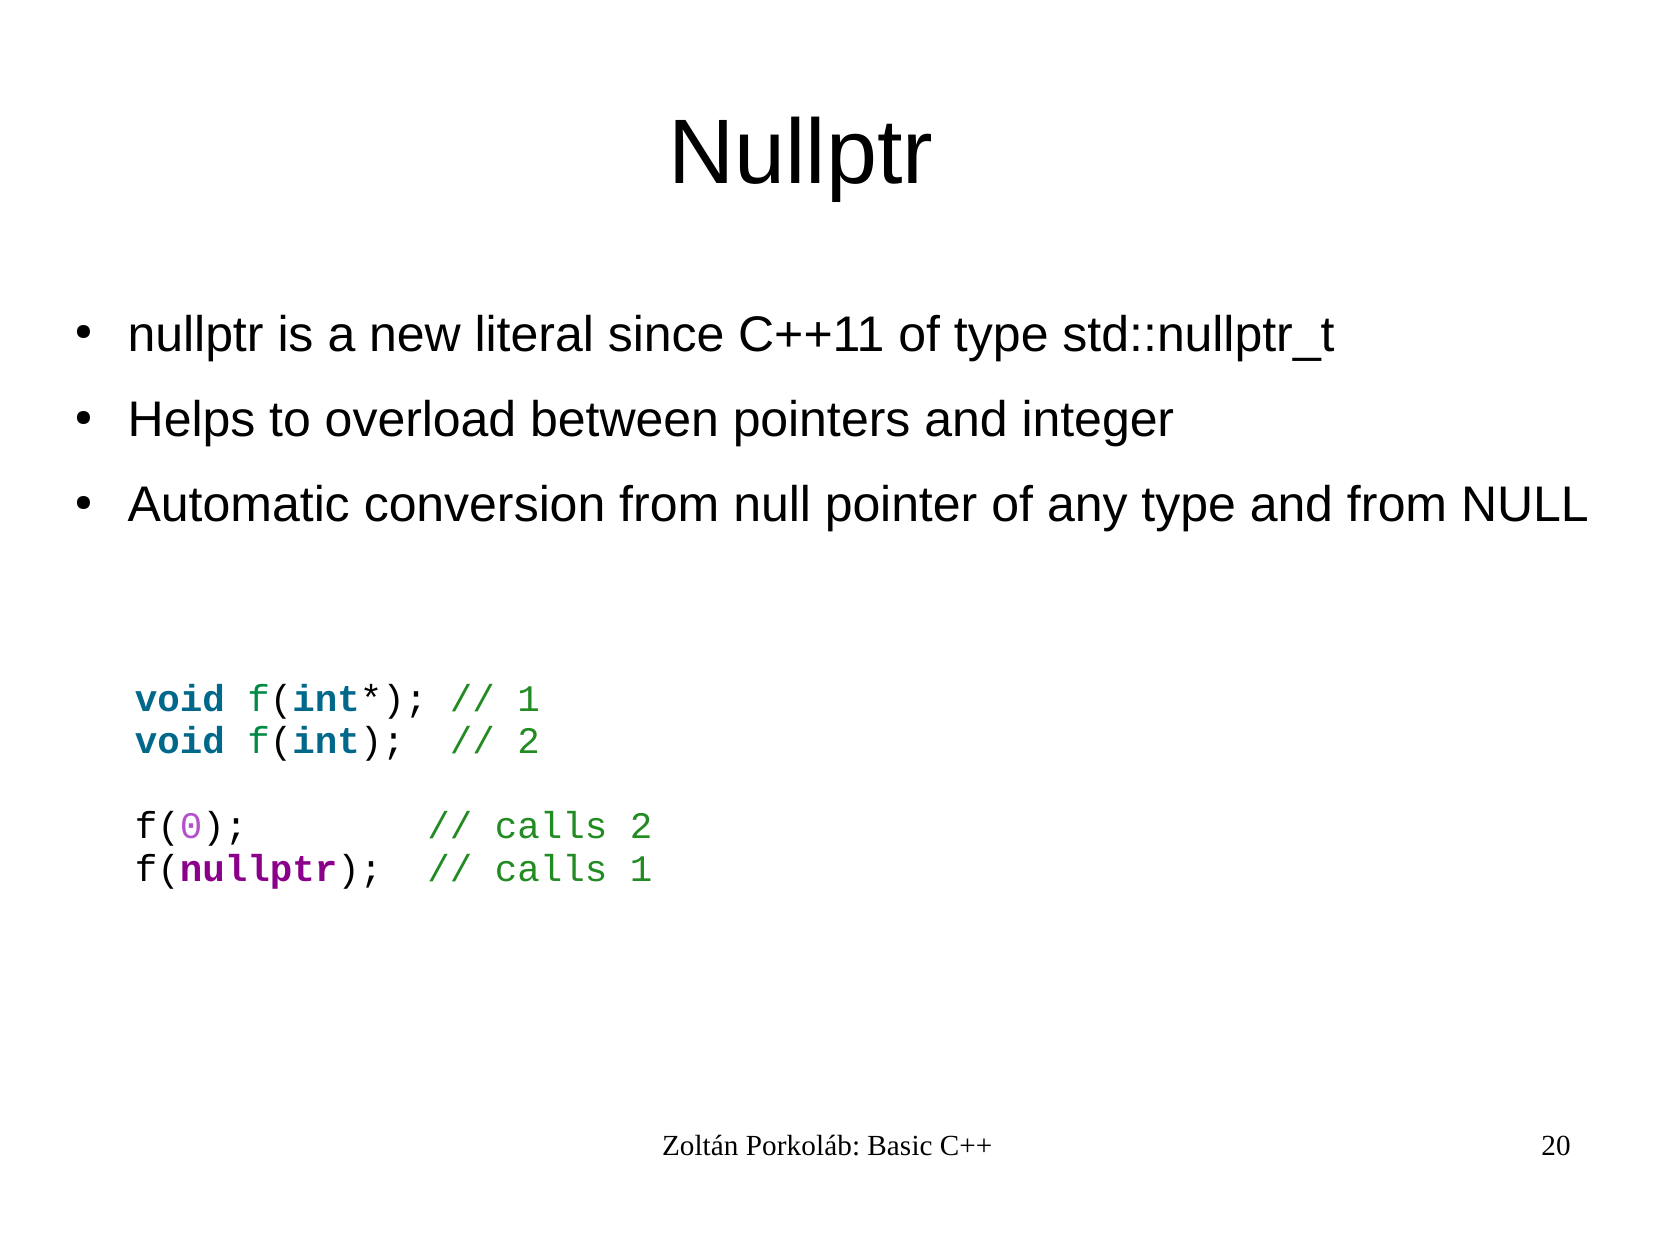

# Nullptr
nullptr is a new literal since C++11 of type std::nullptr_t
Helps to overload between pointers and integer
Automatic conversion from null pointer of any type and from NULL
void f(int*); // 1
void f(int); // 2
f(0); // calls 2
f(nullptr); // calls 1
Zoltán Porkoláb: Basic C++
20